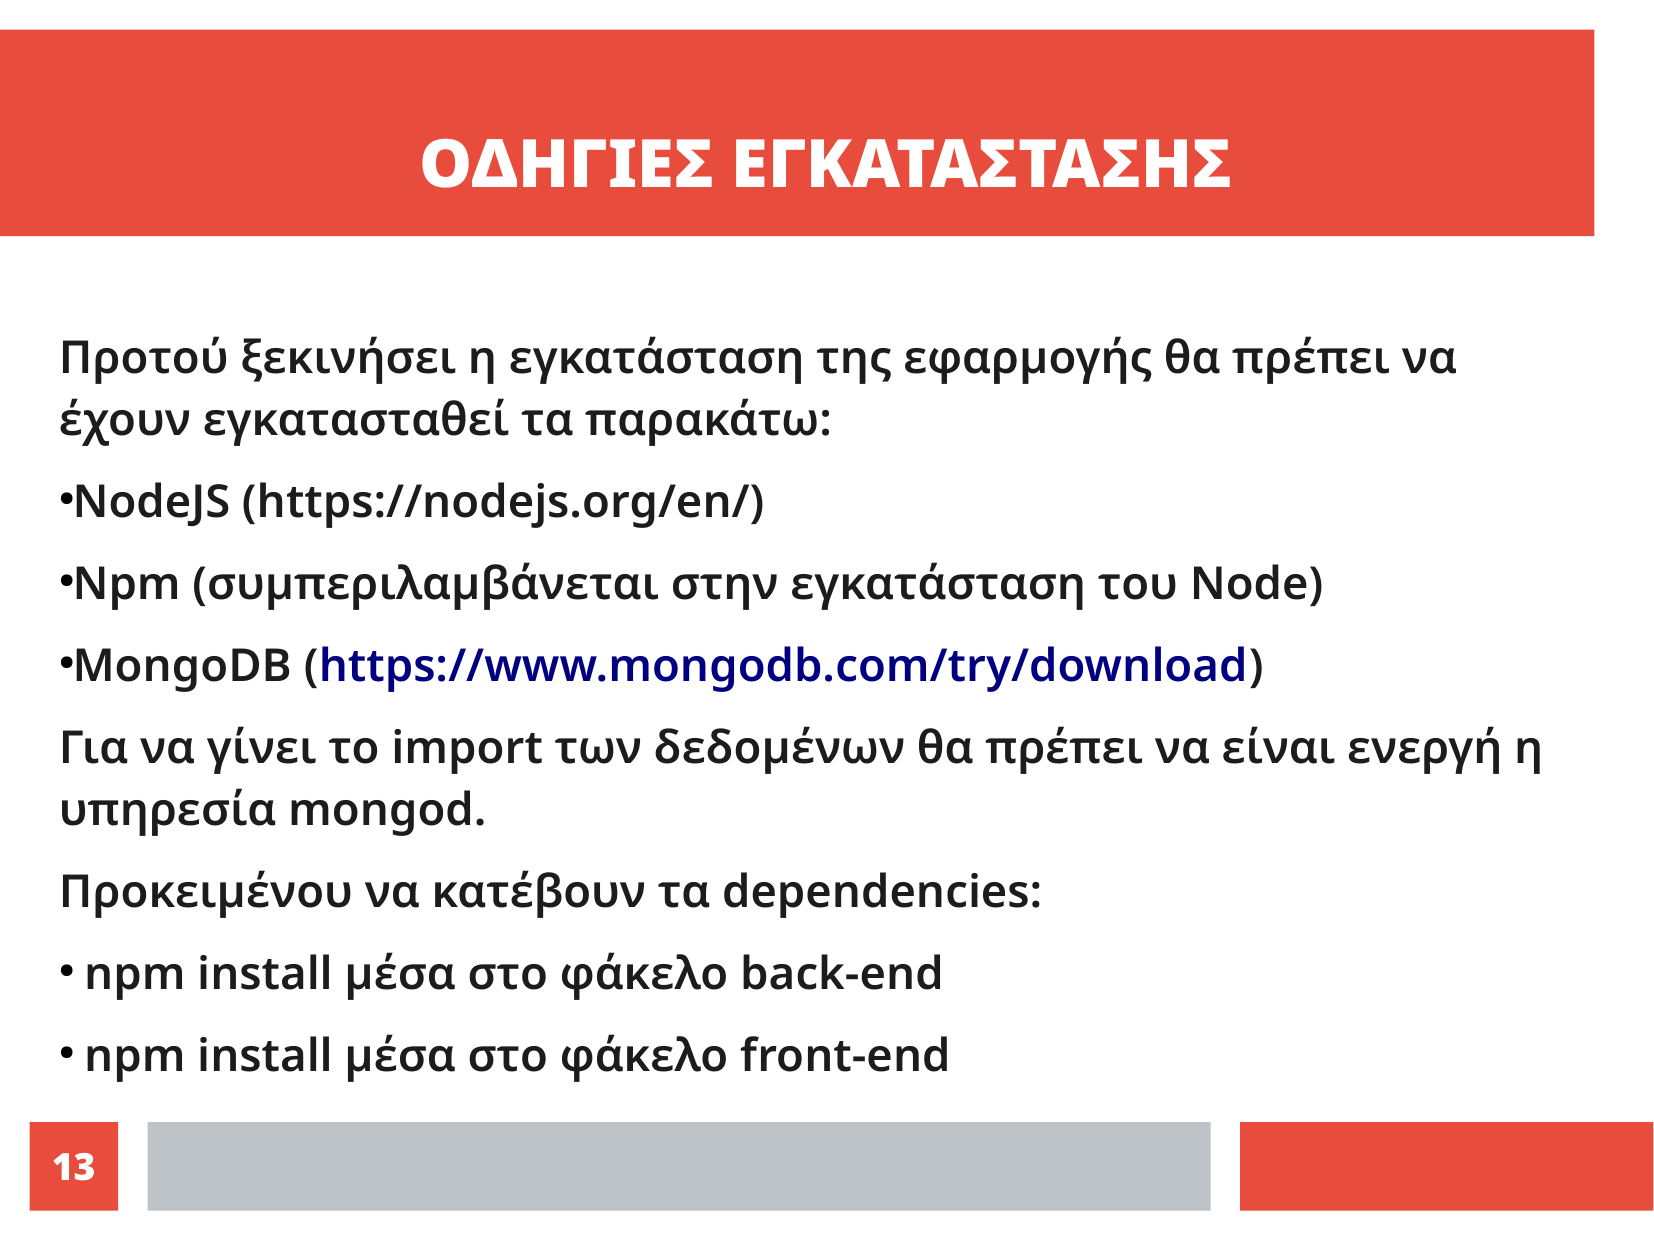

# ΟΔΗΓΙΕΣ ΕΓΚΑΤΑΣΤΑΣΗΣ
Προτού ξεκινήσει η εγκατάσταση της εφαρμογής θα πρέπει να έχουν εγκατασταθεί τα παρακάτω:
NodeJS (https://nodejs.org/en/)
Npm (συμπεριλαμβάνεται στην εγκατάσταση του Node)
MongoDB (https://www.mongodb.com/try/download)
Για να γίνει το import των δεδομένων θα πρέπει να είναι ενεργή η υπηρεσία mongod.
Προκειμένου να κατέβουν τα dependencies:
 npm install μέσα στο φάκελο back-end
 npm install μέσα στο φάκελο front-end
13